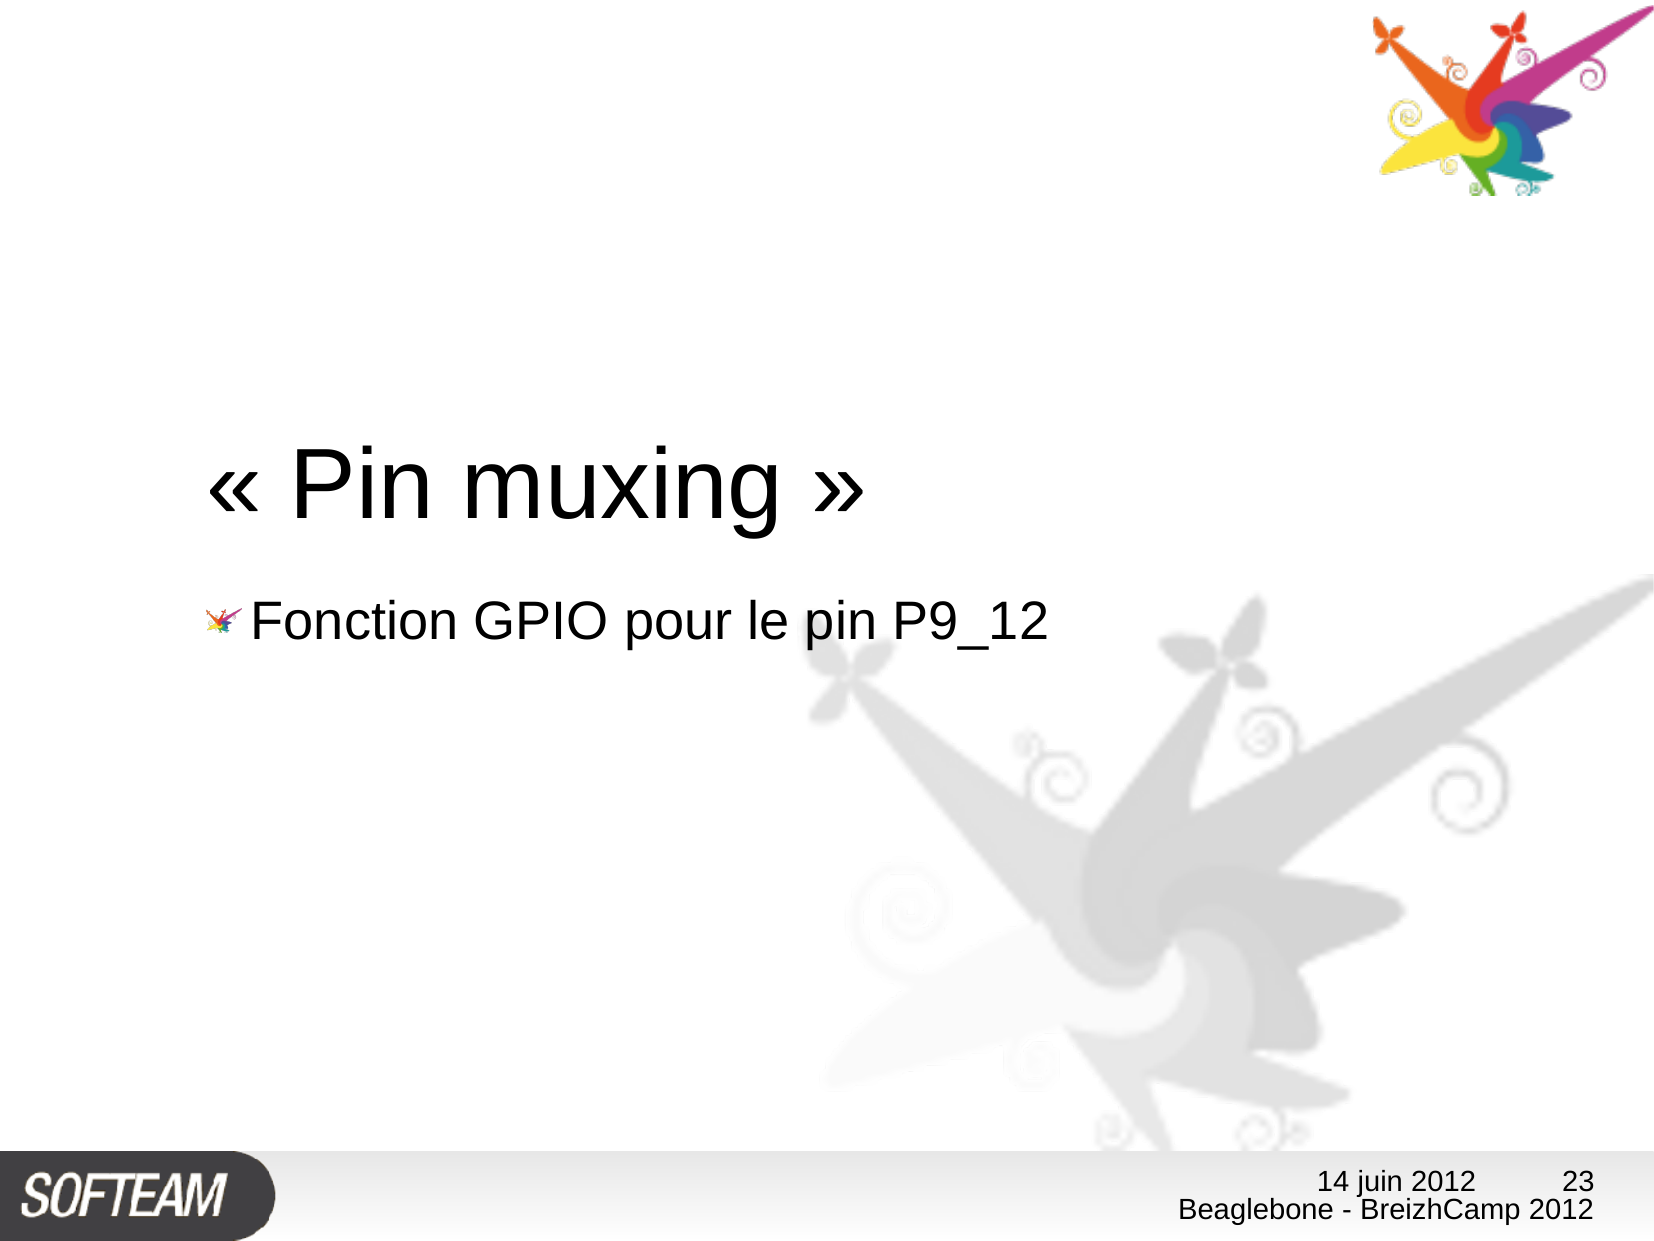

# « Pin muxing »
Fonction GPIO pour le pin P9_12
14 juin 2012
23
Beaglebone - BreizhCamp 2012